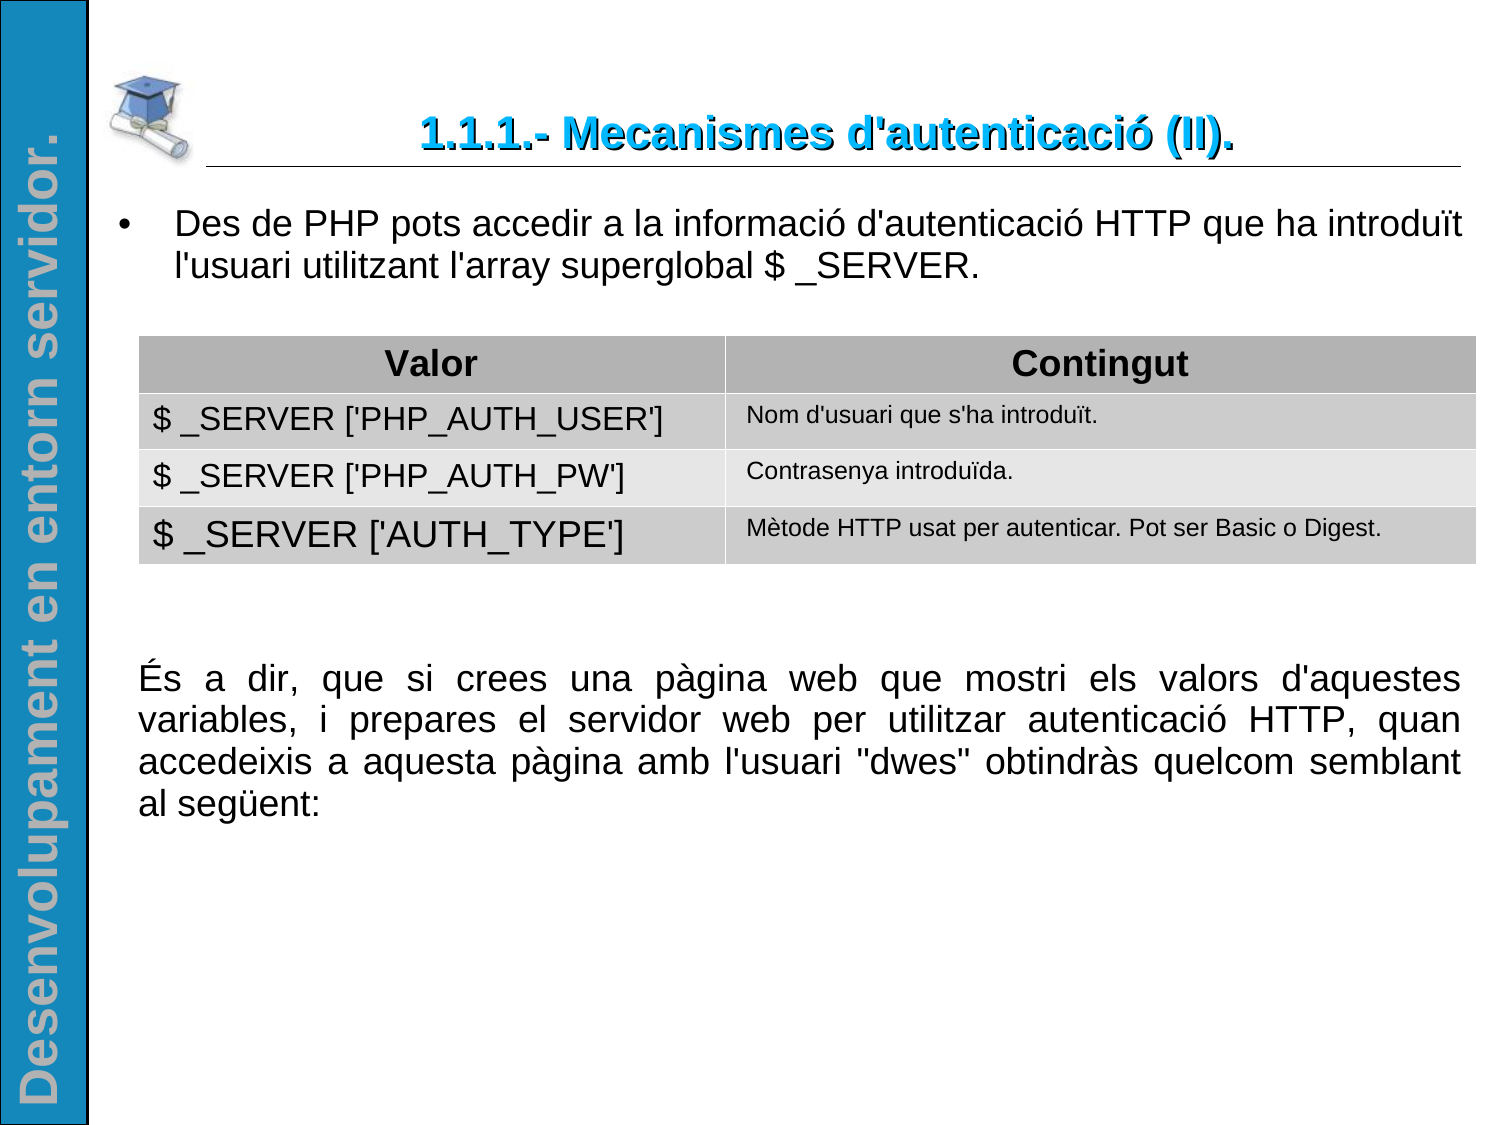

# 1.1.1.- Mecanismes d'autenticació (II).
Des de PHP pots accedir a la informació d'autenticació HTTP que ha introduït l'usuari utilitzant l'array superglobal $ _SERVER.
| Valor | Contingut |
| --- | --- |
| $ \_SERVER ['PHP\_AUTH\_USER'] | Nom d'usuari que s'ha introduït. |
| $ \_SERVER ['PHP\_AUTH\_PW'] | Contrasenya introduïda. |
| $ \_SERVER ['AUTH\_TYPE'] | Mètode HTTP usat per autenticar. Pot ser Basic o Digest. |
És a dir, que si crees una pàgina web que mostri els valors d'aquestes variables, i prepares el servidor web per utilitzar autenticació HTTP, quan accedeixis a aquesta pàgina amb l'usuari "dwes" obtindràs quelcom semblant al següent: